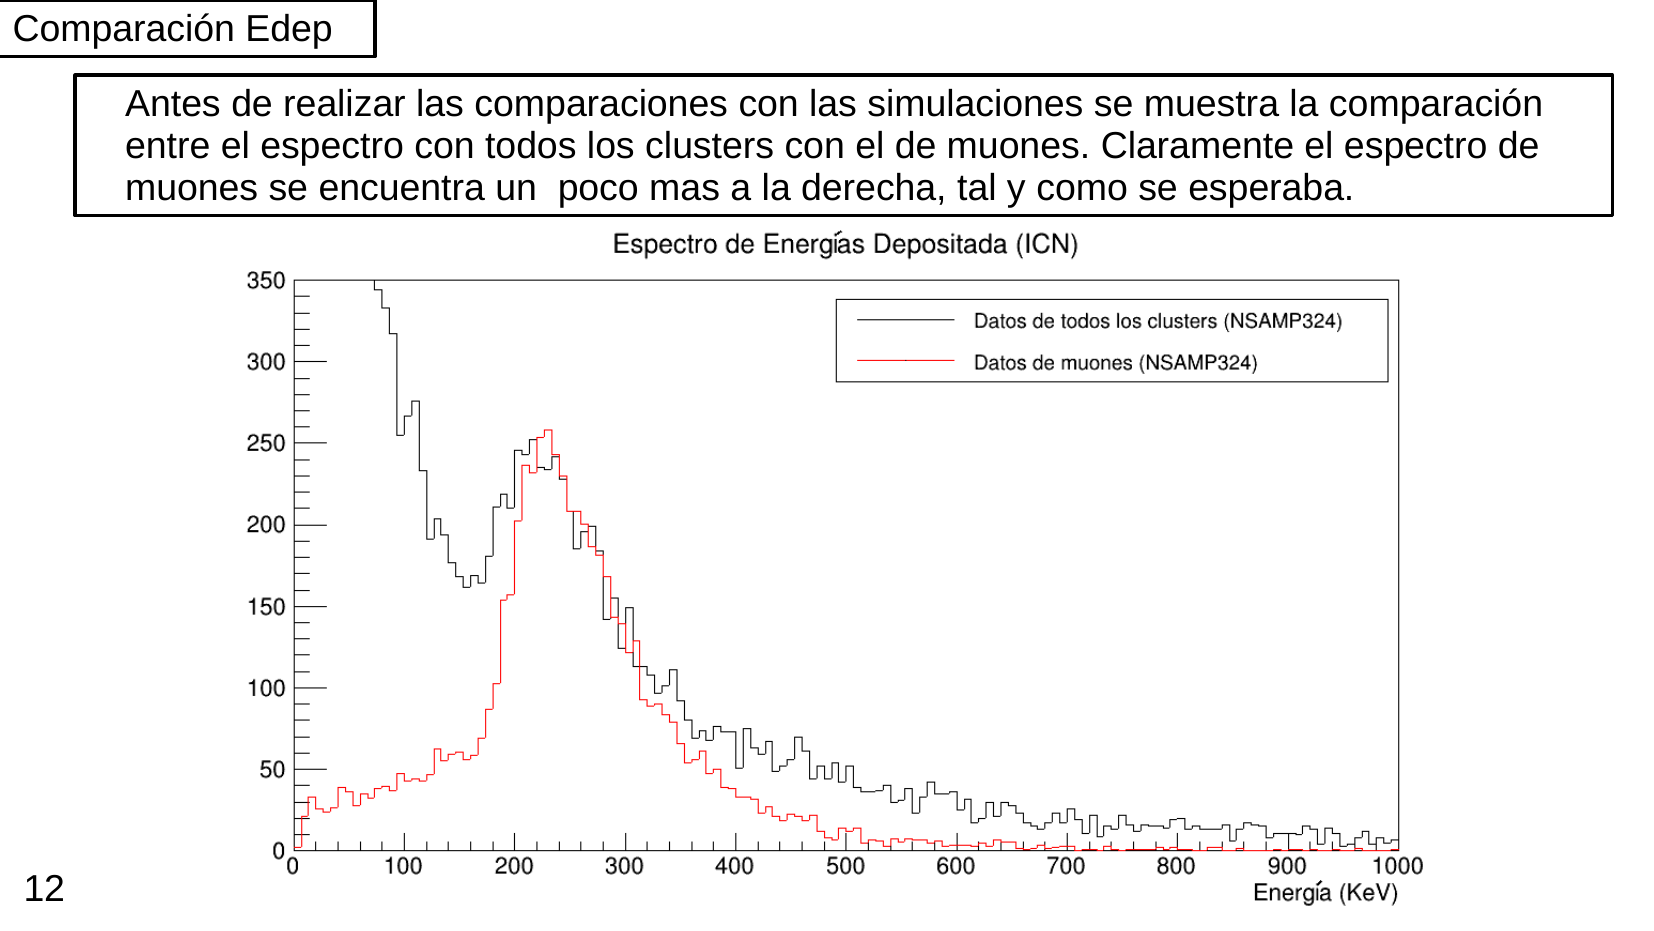

Comparación Edep
Antes de realizar las comparaciones con las simulaciones se muestra la comparación entre el espectro con todos los clusters con el de muones. Claramente el espectro de muones se encuentra un poco mas a la derecha, tal y como se esperaba.